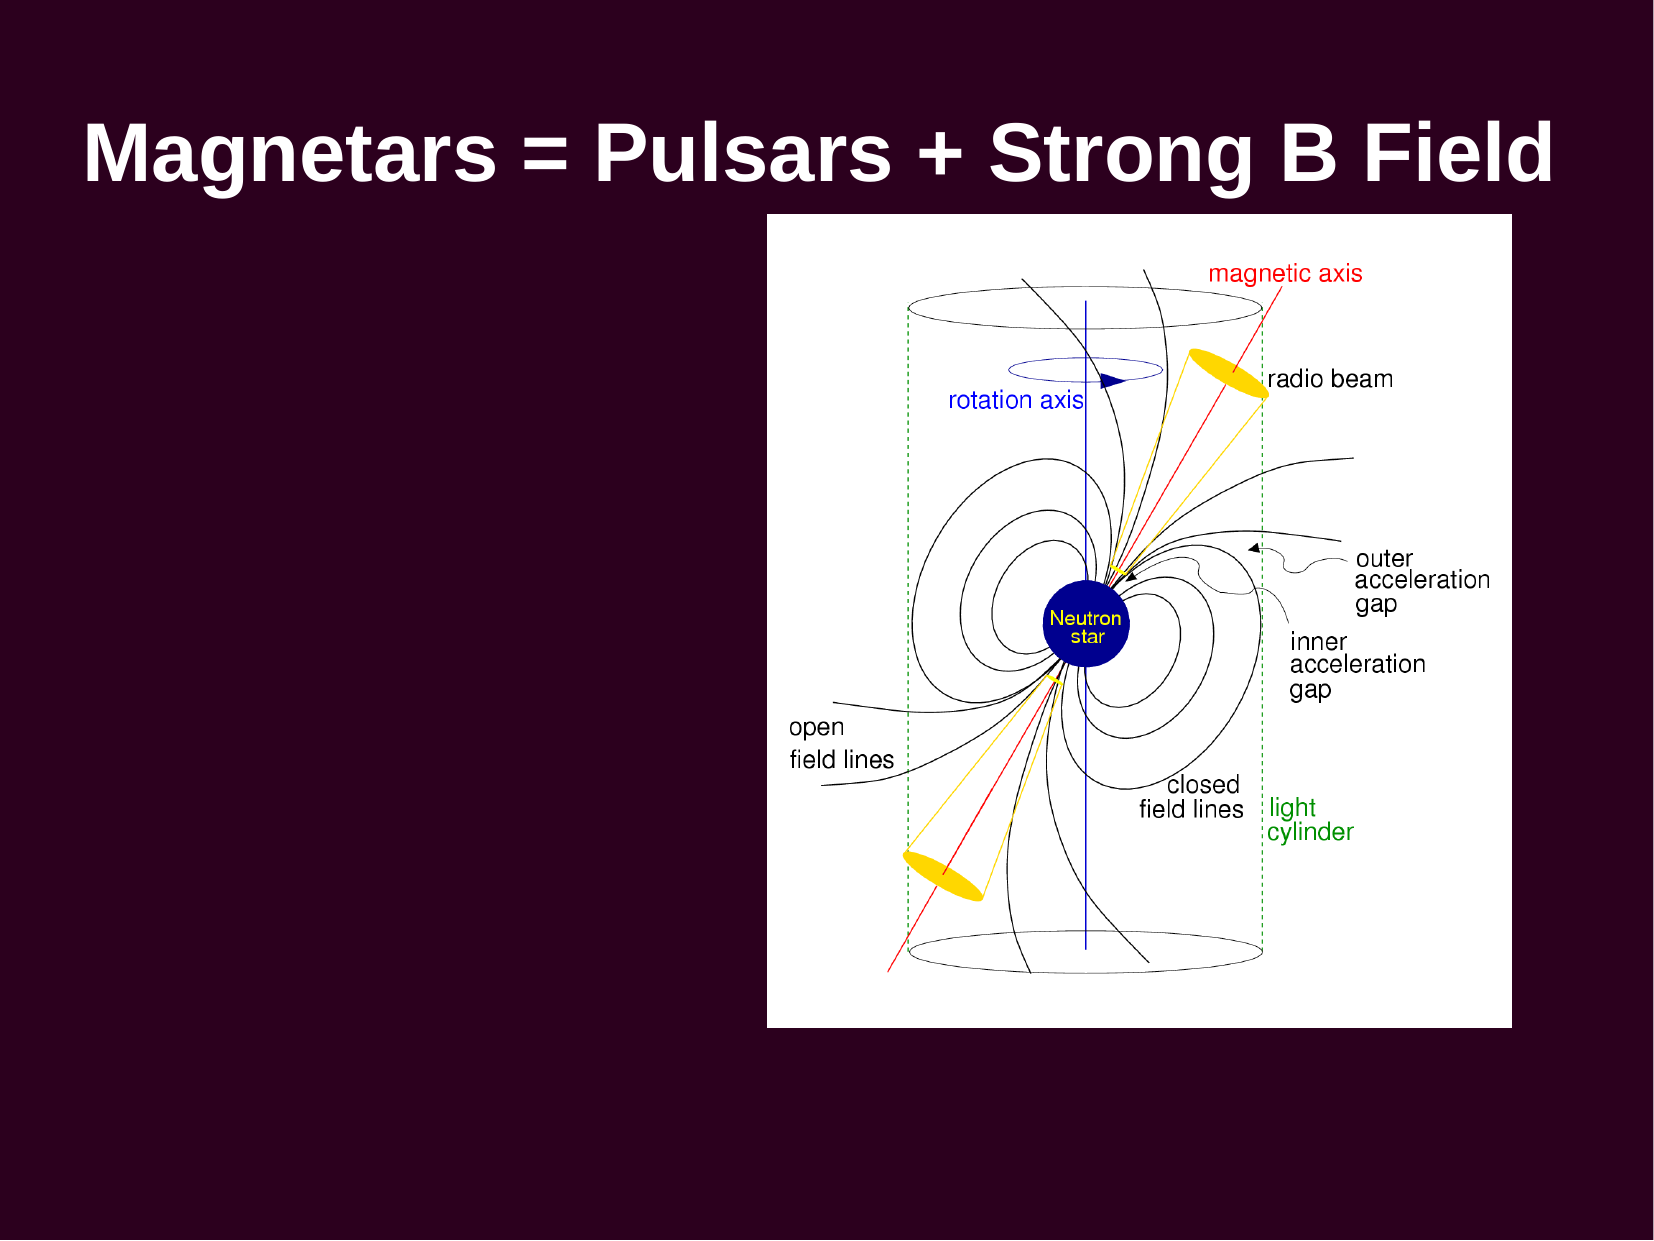

# Magnetars = Pulsars + Strong B Field